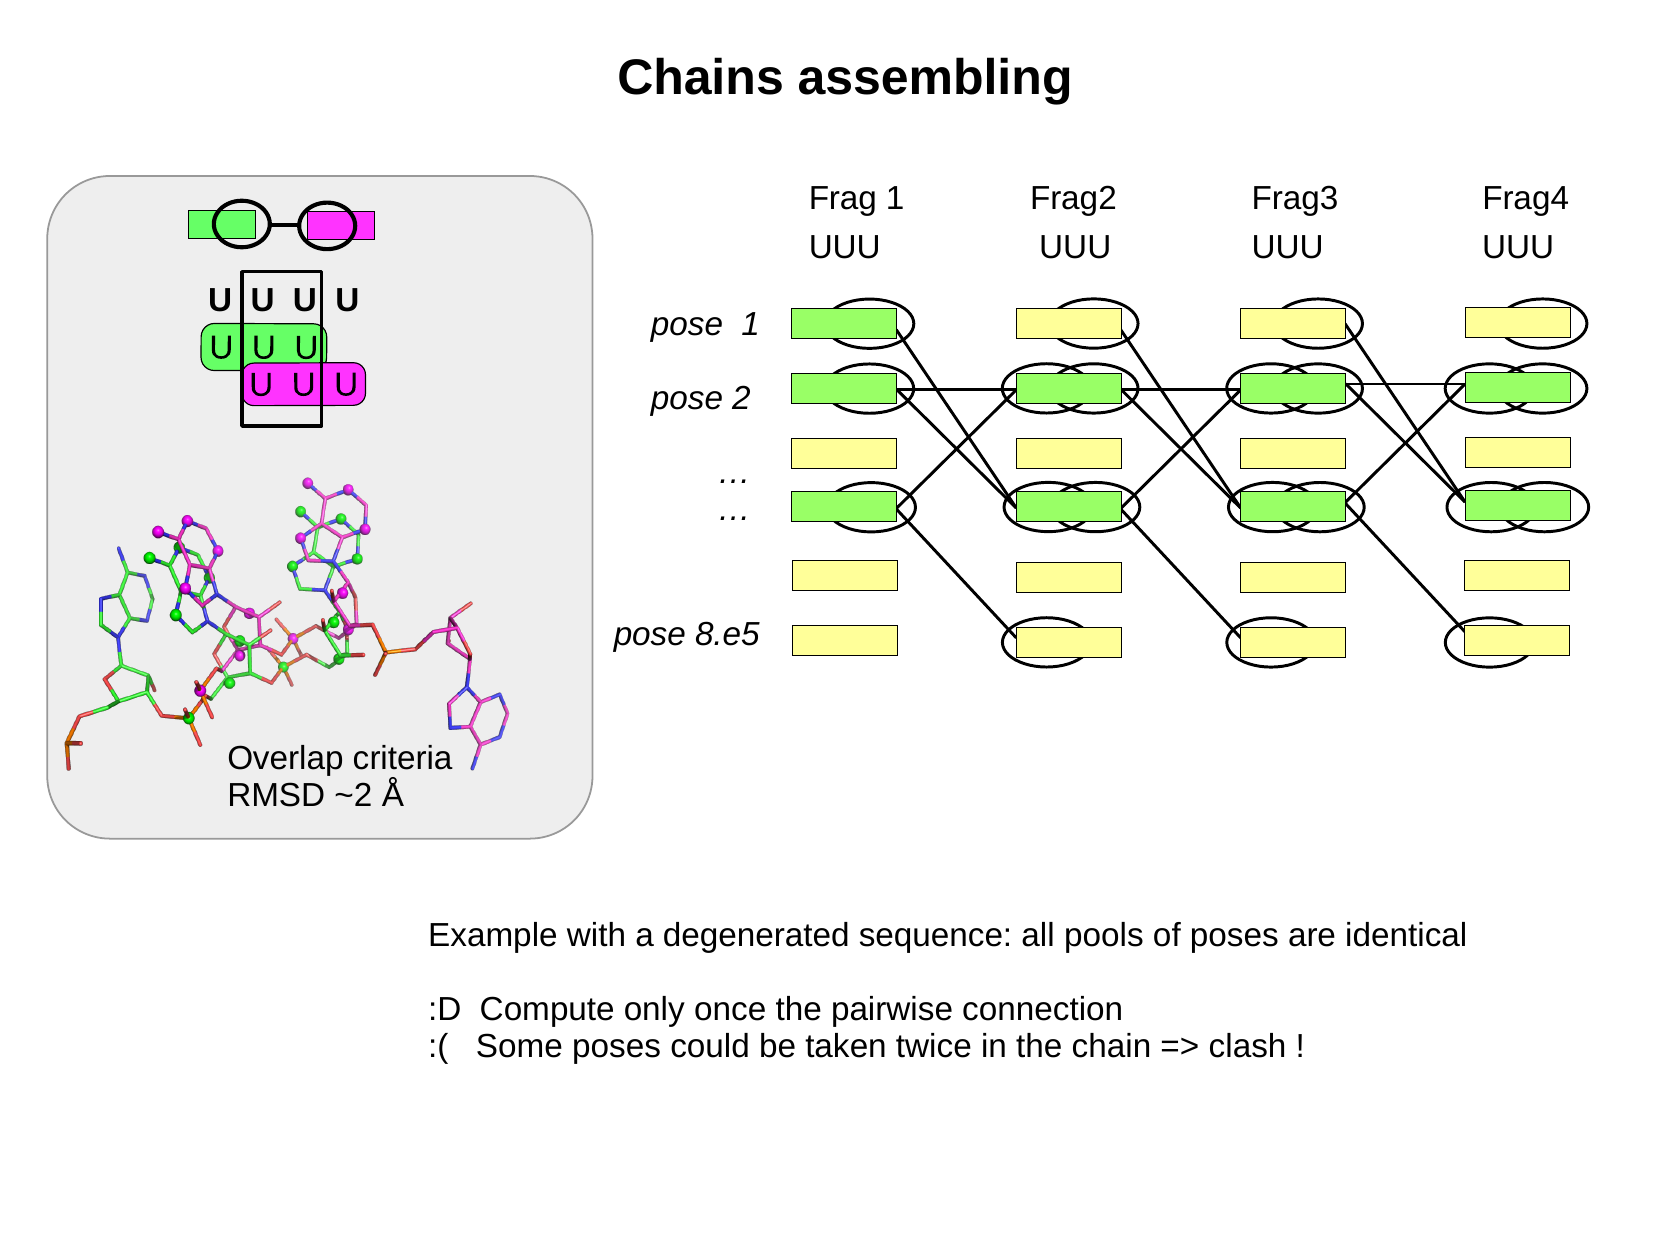

Chains assembling
Frag 1		Frag2		Frag3		 Frag4
UUU		 UUU		UUU		 UUU
U U U U
pose 1
pose 2
…
…
pose 8.e5
U U U
U U U
Overlap criteria
RMSD ~2 Å
Example with a degenerated sequence: all pools of poses are identical
:D Compute only once the pairwise connection
:( Some poses could be taken twice in the chain => clash !